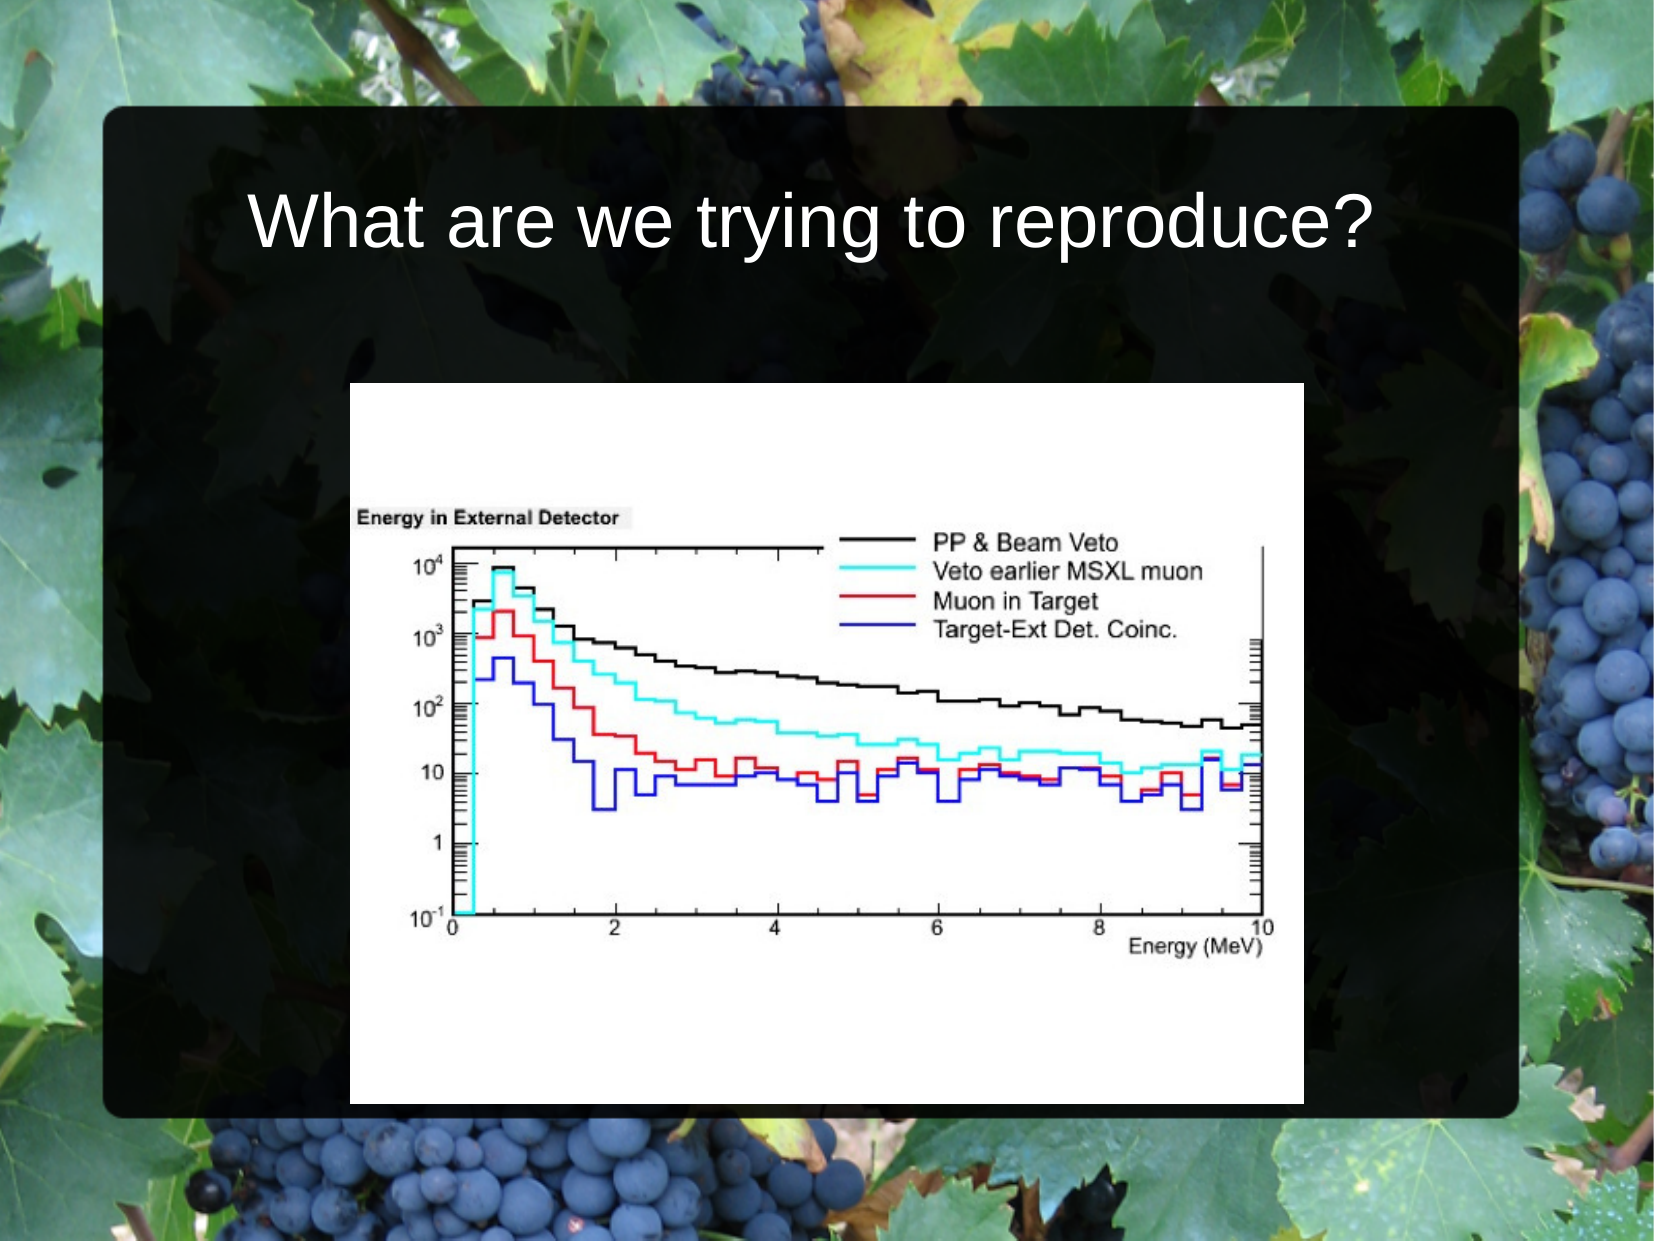

# What are we trying to reproduce?